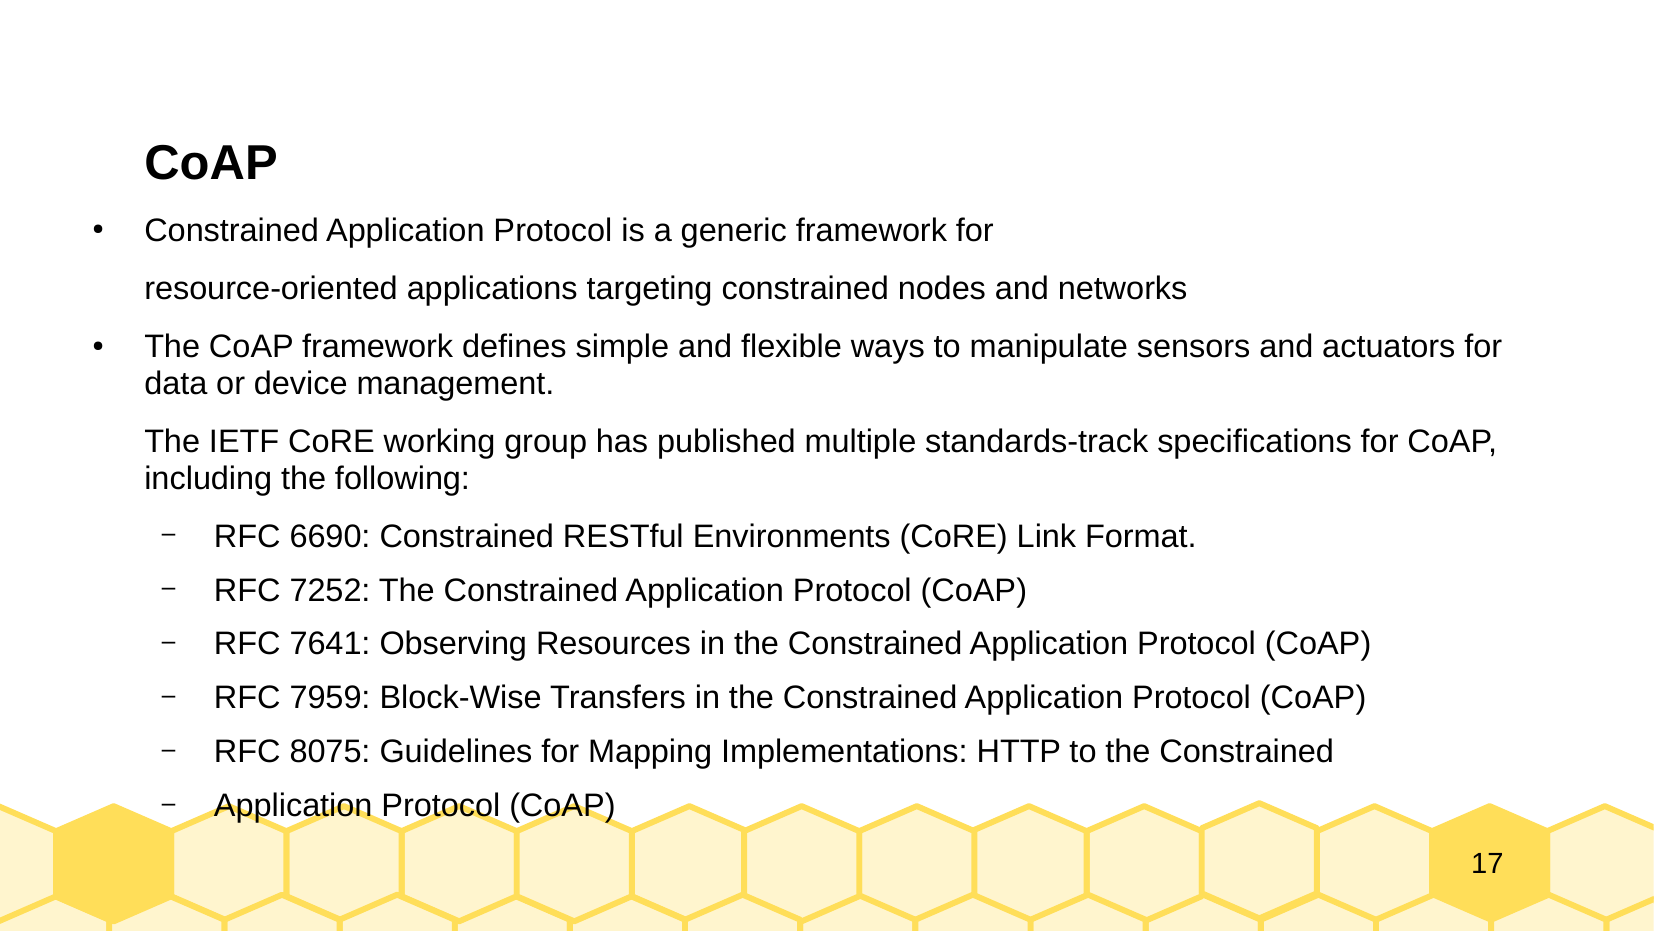

# CoAP
Constrained Application Protocol is a generic framework for
resource-oriented applications targeting constrained nodes and networks
The CoAP framework defines simple and flexible ways to manipulate sensors and actuators for data or device management.
The IETF CoRE working group has published multiple standards-track specifications for CoAP, including the following:
RFC 6690: Constrained RESTful Environments (CoRE) Link Format.
RFC 7252: The Constrained Application Protocol (CoAP)
RFC 7641: Observing Resources in the Constrained Application Protocol (CoAP)
RFC 7959: Block-Wise Transfers in the Constrained Application Protocol (CoAP)
RFC 8075: Guidelines for Mapping Implementations: HTTP to the Constrained
Application Protocol (CoAP)